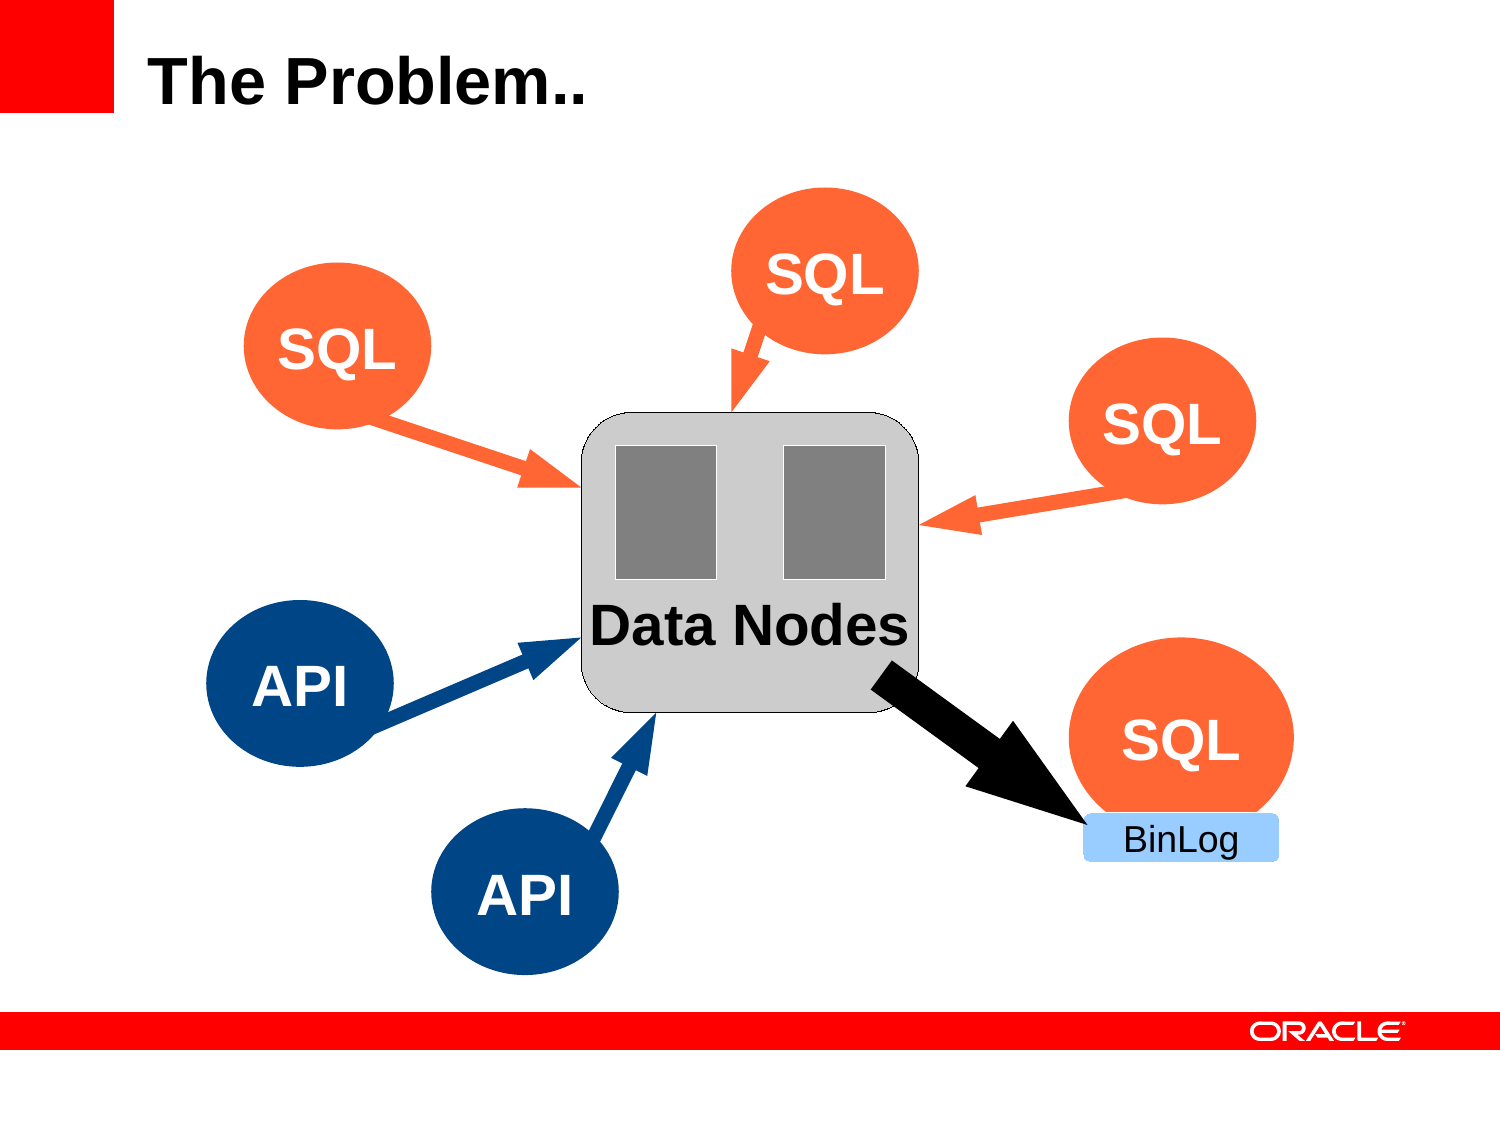

# The Problem..
SQL
SQL
SQL
Data Nodes
API
SQL
API
BinLog